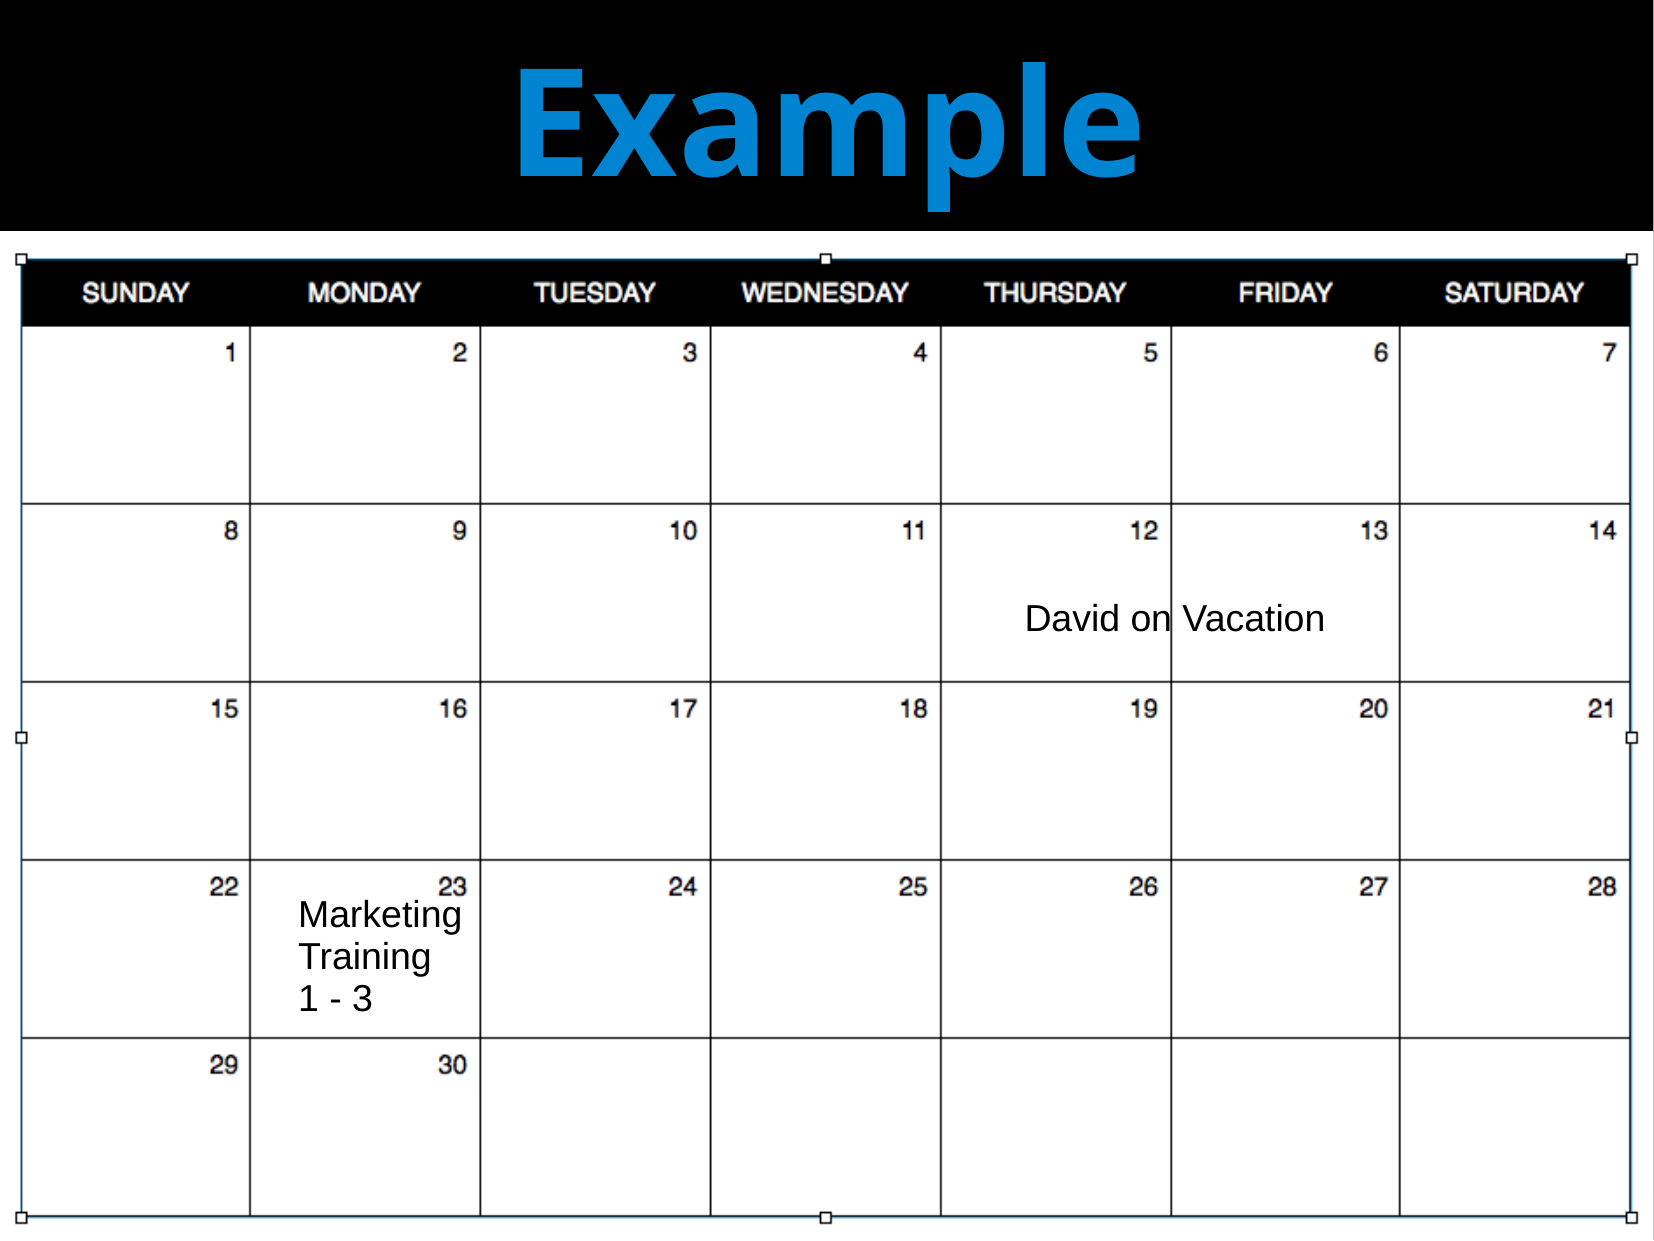

# Example
David on Vacation
Marketing
Training
1 - 3